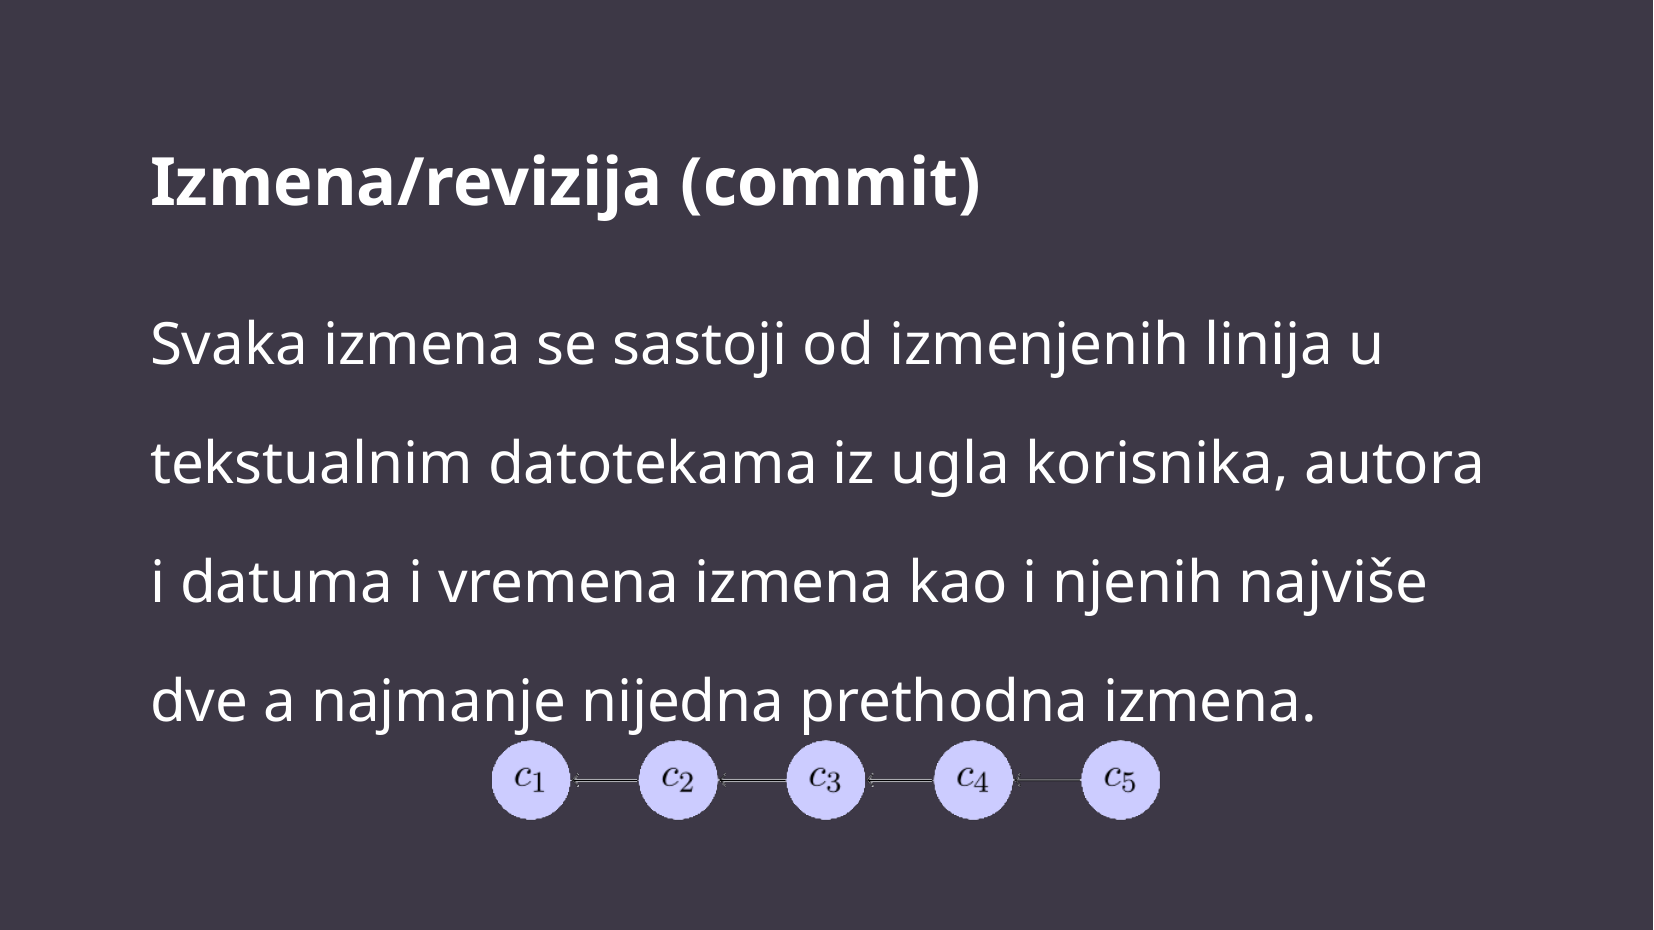

# Izmena/revizija (commit)
Svaka izmena se sastoji od izmenjenih linija u tekstualnim datotekama iz ugla korisnika, autora i datuma i vremena izmena kao i njenih najviše dve a najmanje nijedna prethodna izmena.